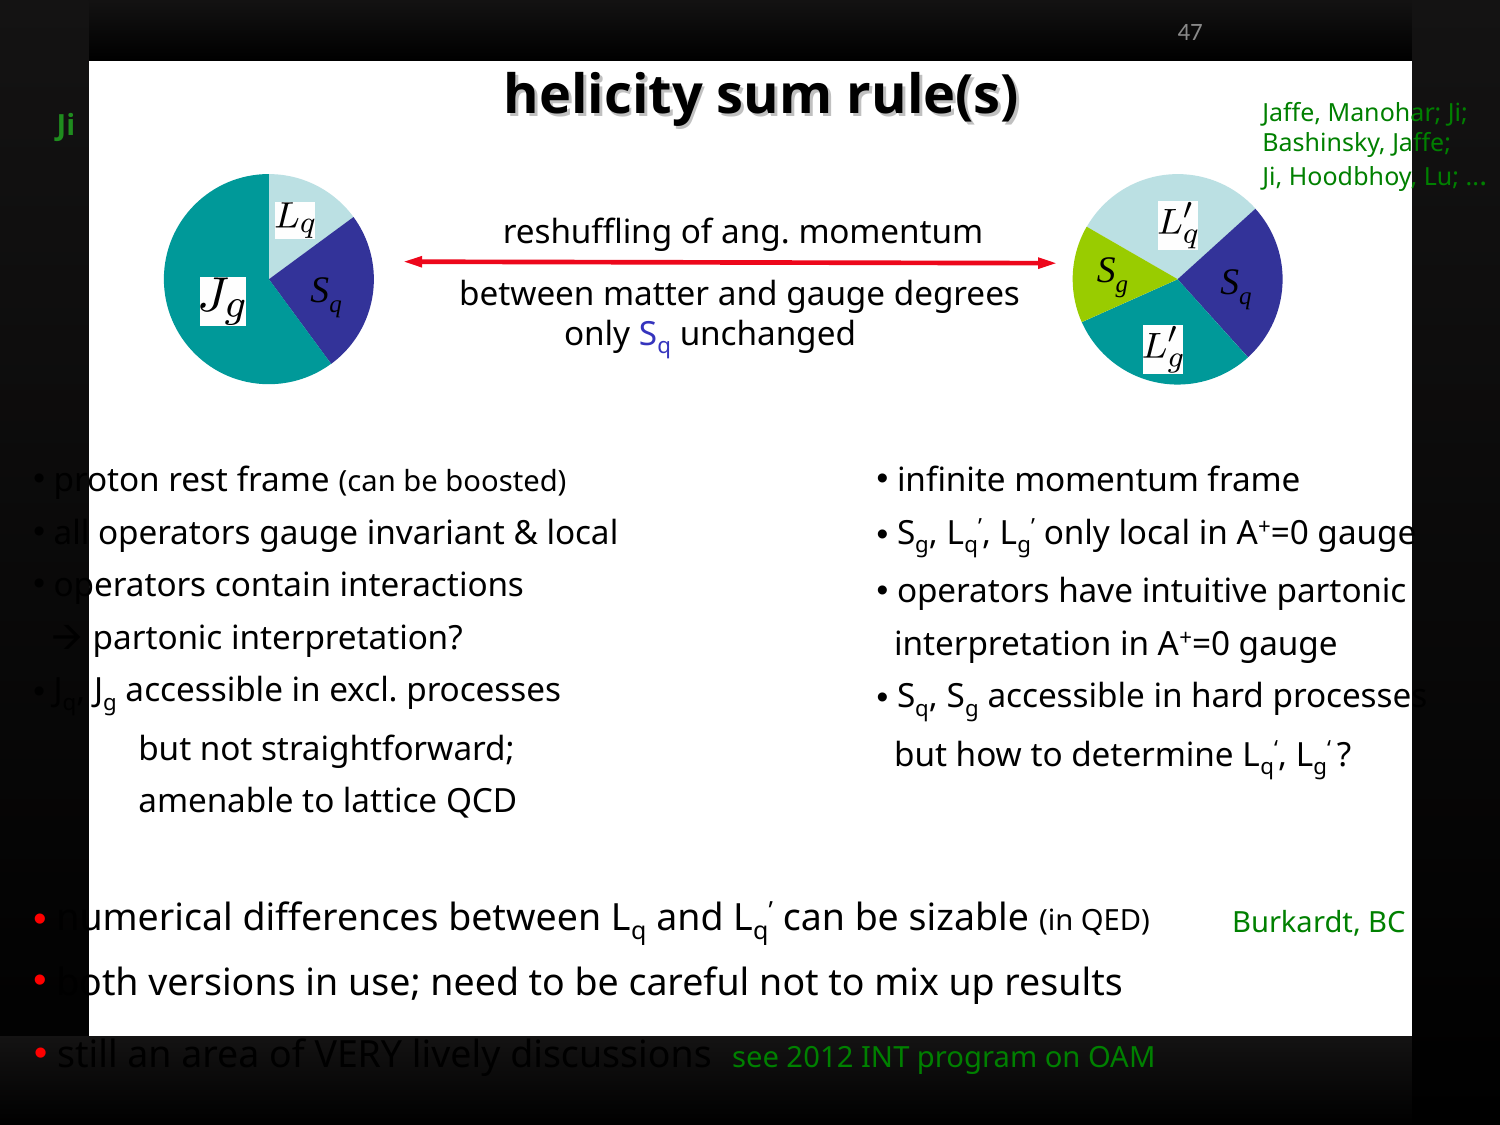

helicity sum rule(s)
42
Jaffe, Manohar; Ji;
Bashinsky, Jaffe;
Ji, Hoodbhoy, Lu; ...
Ji
Sq
Sg
Sq
 reshuffling of ang. momentum
between matter and gauge degrees
 only Sq unchanged
 proton rest frame (can be boosted)
 all operators gauge invariant & local
 operators contain interactions
  partonic interpretation?
 Jq, Jg accessible in excl. processes
 but not straightforward;
 amenable to lattice QCD
 infinite momentum frame
 Sg, Lq’, Lg’ only local in A+=0 gauge
 operators have intuitive partonic
 interpretation in A+=0 gauge
 Sq, Sg accessible in hard processes
 but how to determine Lq‘, Lg‘ ?
 numerical differences between Lq and Lq’ can be sizable (in QED)
Burkardt, BC
 both versions in use; need to be careful not to mix up results
 still an area of VERY lively discussions see 2012 INT program on OAM